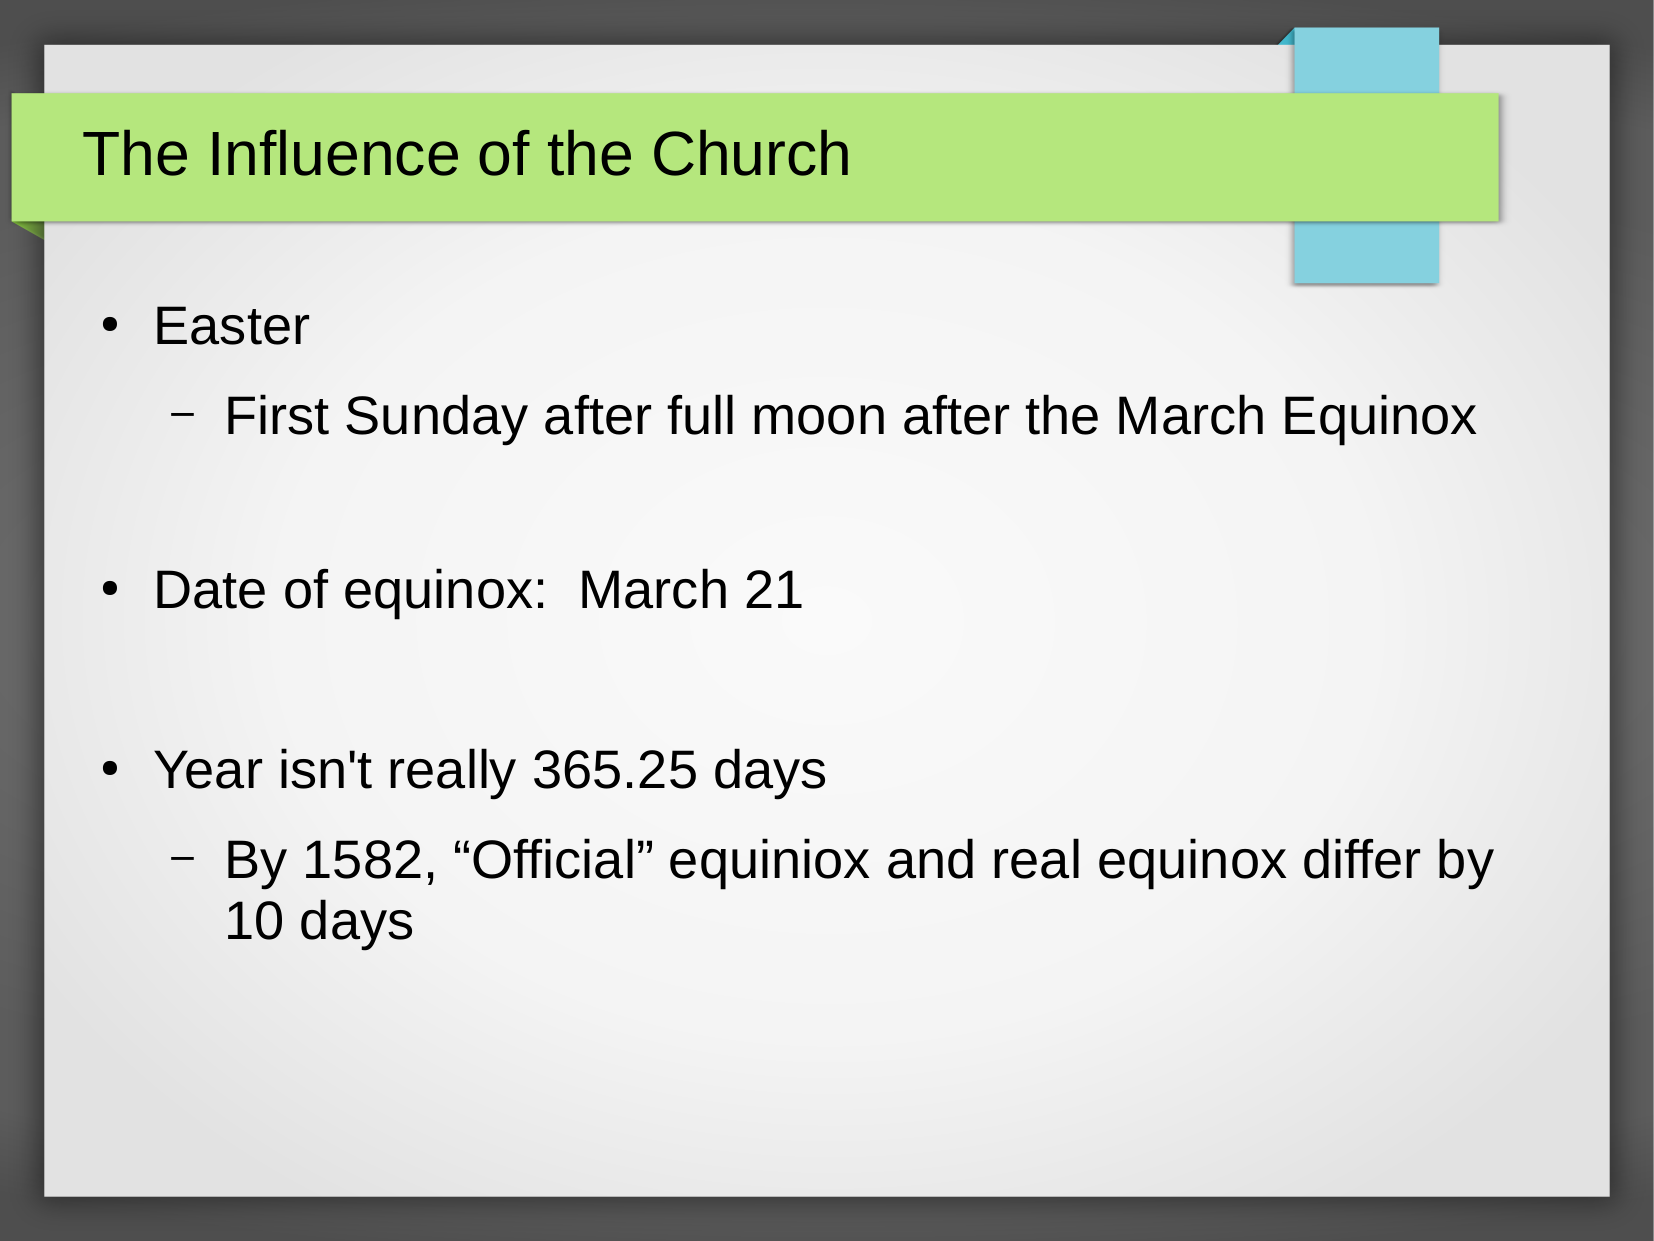

# The Influence of the Church
Easter
First Sunday after full moon after the March Equinox
Date of equinox: March 21
Year isn't really 365.25 days
By 1582, “Official” equiniox and real equinox differ by 10 days